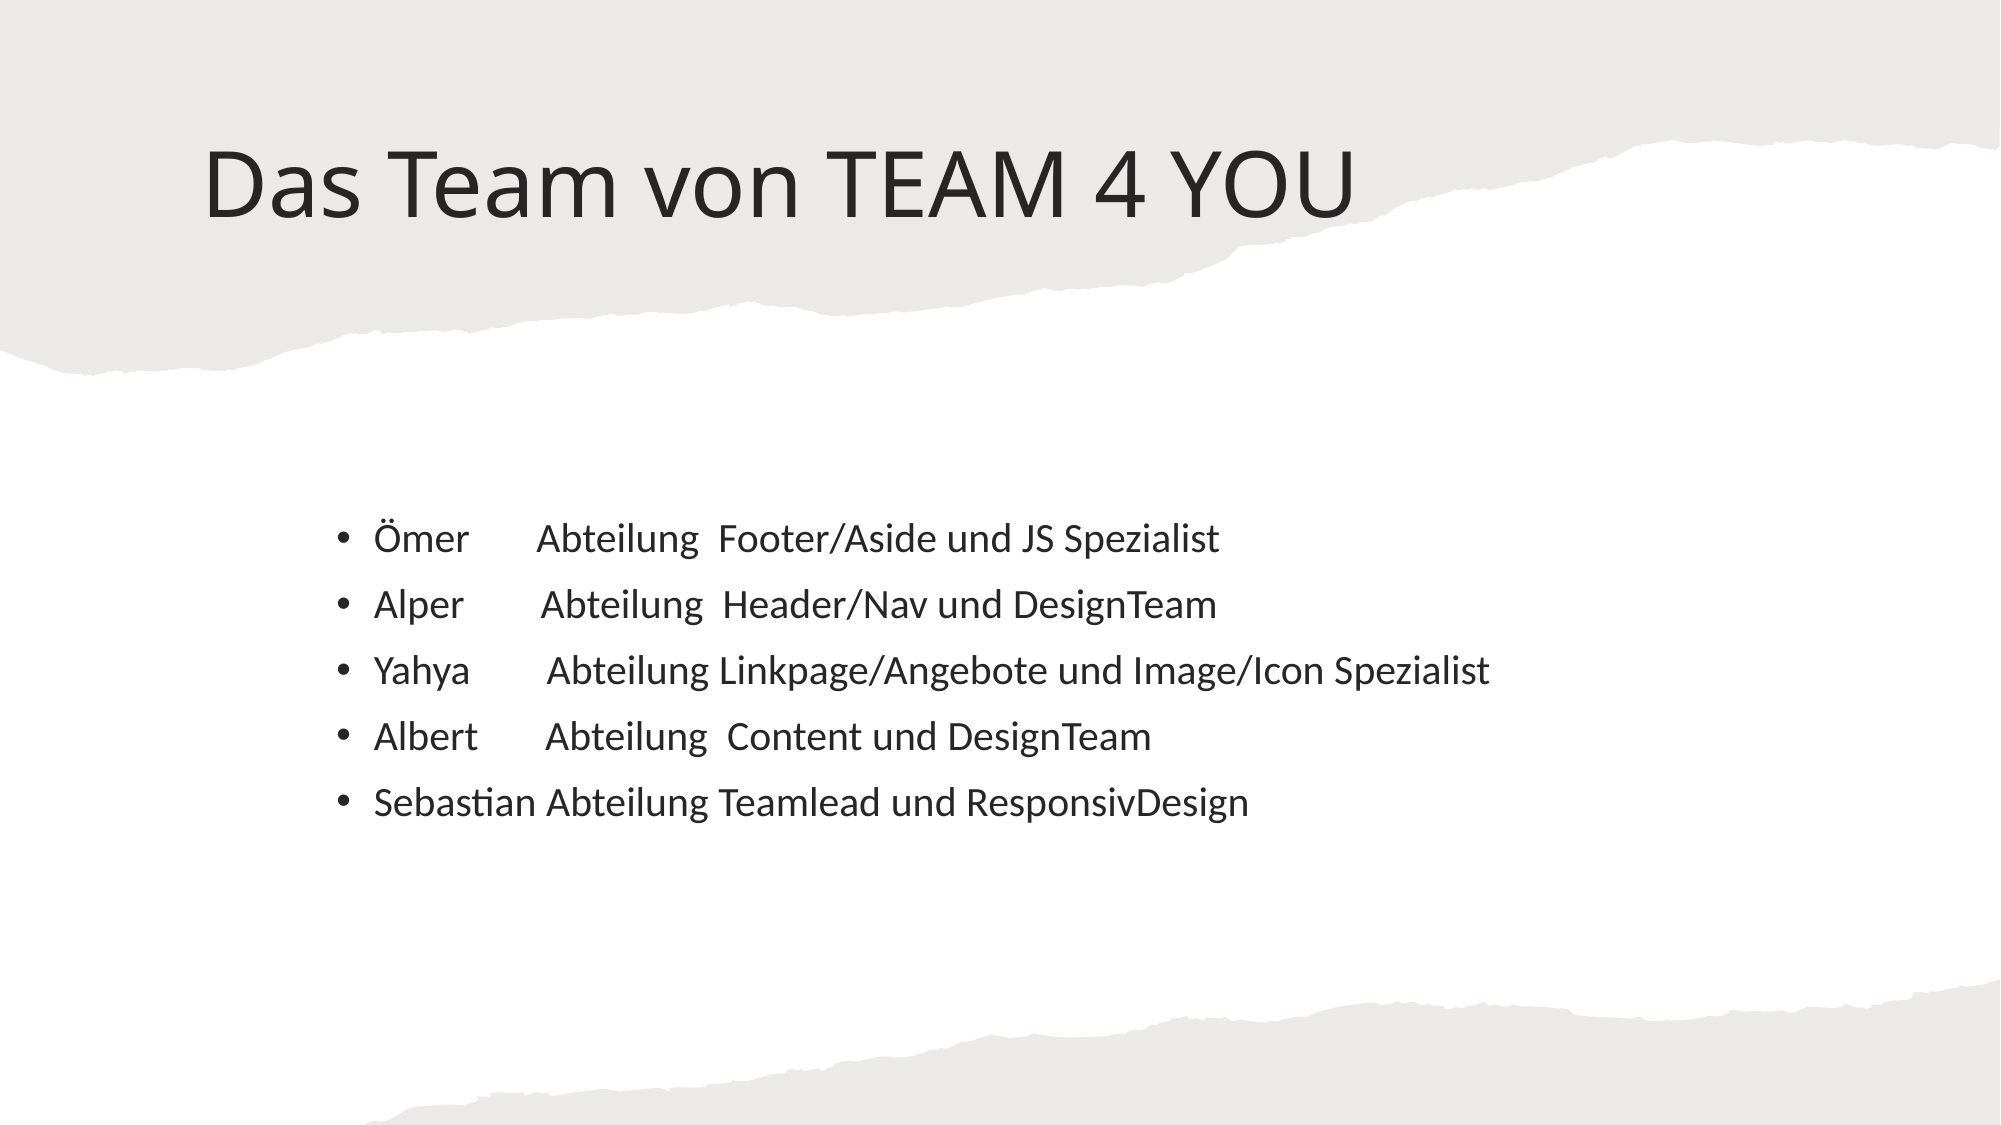

# Das Team von TEAM 4 YOU
Ömer       Abteilung  Footer/Aside und JS Spezialist
Alper        Abteilung  Header/Nav und DesignTeam
Yahya        Abteilung Linkpage/Angebote und Image/Icon Spezialist
Albert       Abteilung  Content und DesignTeam
Sebastian Abteilung Teamlead und ResponsivDesign